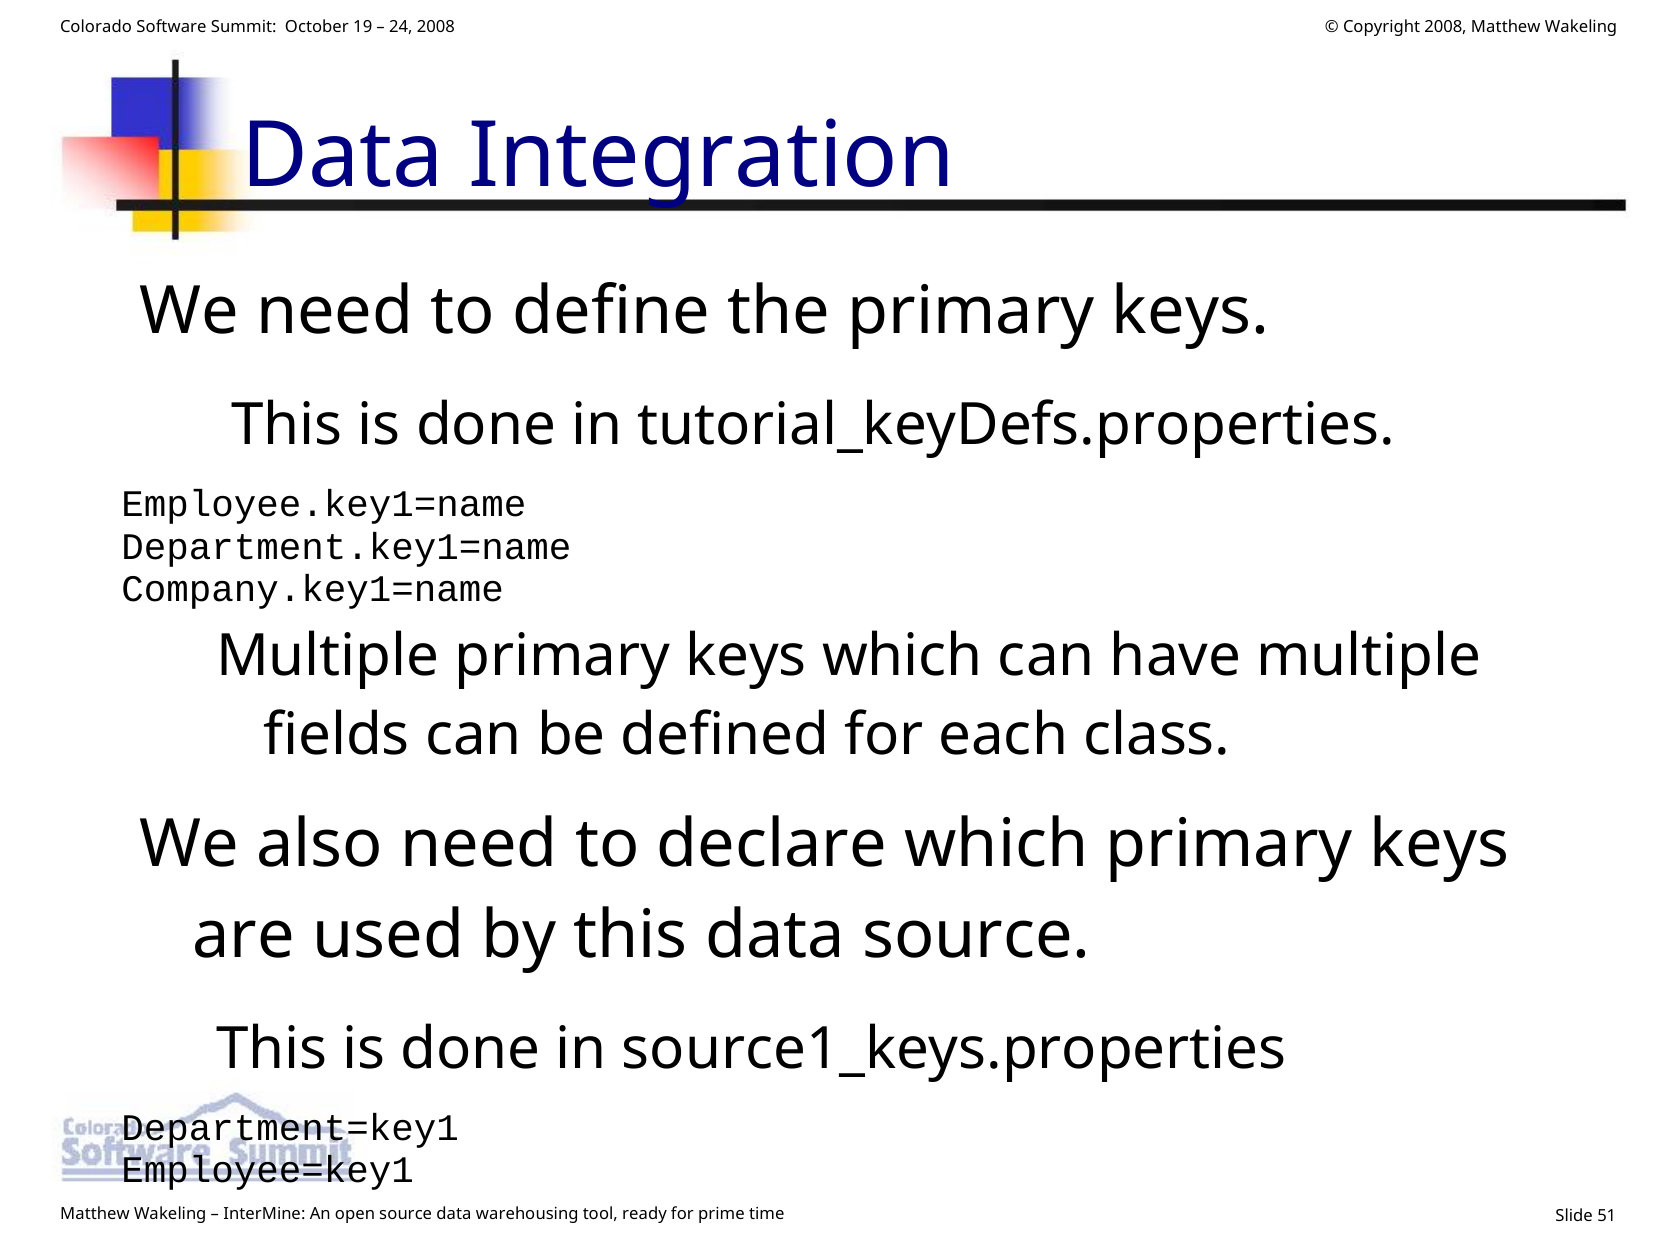

# Data Integration
We need to define the primary keys.
 This is done in tutorial_keyDefs.properties.
Employee.key1=name
Department.key1=name
Company.key1=name
Multiple primary keys which can have multiple fields can be defined for each class.
We also need to declare which primary keys are used by this data source.
This is done in source1_keys.properties
Department=key1
Employee=key1